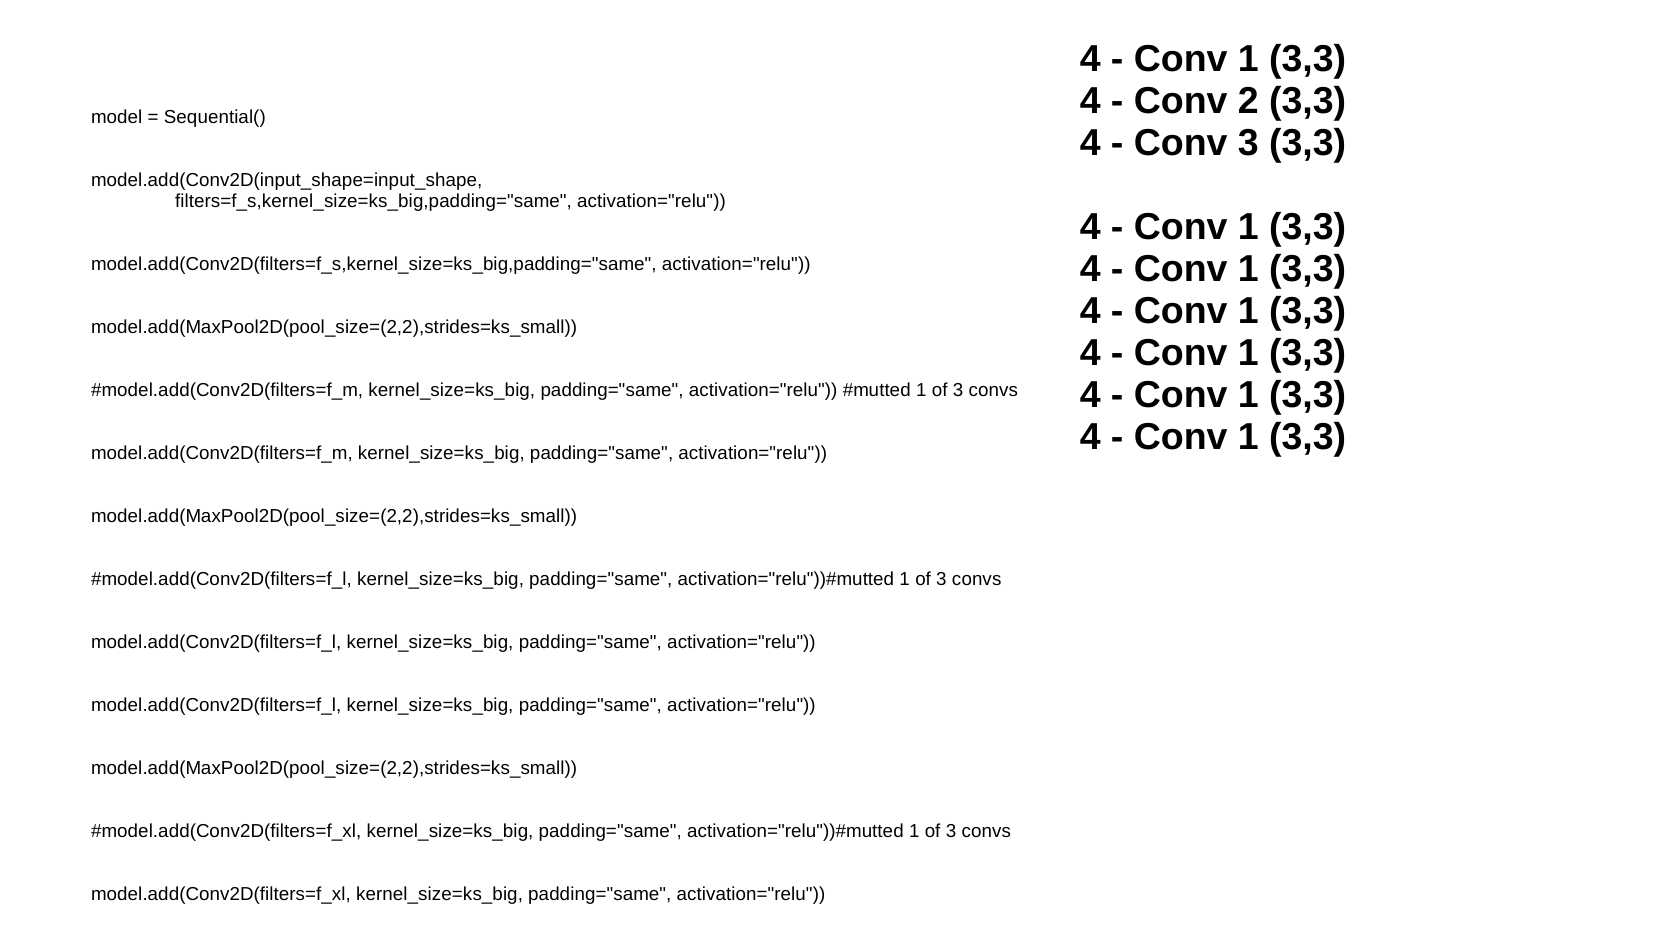

input_shape = (40,40,1)
 dense_neurons = 100
 f_s,f_m,f_l,f_xl = 4,8,16,32
 ks_big = (3,3)
 ks_small = (2,2)
4 - Conv 1 (3,3)
4 - Conv 2 (3,3)
4 - Conv 3 (3,3)
4 - Conv 1 (3,3)
4 - Conv 1 (3,3)
4 - Conv 1 (3,3)
4 - Conv 1 (3,3)
4 - Conv 1 (3,3)
4 - Conv 1 (3,3)
 model = Sequential()
 model.add(Conv2D(input_shape=input_shape,
 filters=f_s,kernel_size=ks_big,padding="same", activation="relu"))
 model.add(Conv2D(filters=f_s,kernel_size=ks_big,padding="same", activation="relu"))
 model.add(MaxPool2D(pool_size=(2,2),strides=ks_small))
 #model.add(Conv2D(filters=f_m, kernel_size=ks_big, padding="same", activation="relu")) #mutted 1 of 3 convs
 model.add(Conv2D(filters=f_m, kernel_size=ks_big, padding="same", activation="relu"))
 model.add(MaxPool2D(pool_size=(2,2),strides=ks_small))
 #model.add(Conv2D(filters=f_l, kernel_size=ks_big, padding="same", activation="relu"))#mutted 1 of 3 convs
 model.add(Conv2D(filters=f_l, kernel_size=ks_big, padding="same", activation="relu"))
 model.add(Conv2D(filters=f_l, kernel_size=ks_big, padding="same", activation="relu"))
 model.add(MaxPool2D(pool_size=(2,2),strides=ks_small))
 #model.add(Conv2D(filters=f_xl, kernel_size=ks_big, padding="same", activation="relu"))#mutted 1 of 3 convs
 model.add(Conv2D(filters=f_xl, kernel_size=ks_big, padding="same", activation="relu"))
 model.add(Conv2D(filters=f_xl, kernel_size=ks_big, padding="same", activation="relu"))
 model.add(MaxPool2D(pool_size=(2,2),strides=ks_small))
 #model.add(Conv2D(filters=f_xl, kernel_size=ks_big, padding="same", activation="relu"))#mutted last step because it was already 2!
 #model.add(Conv2D(filters=f_xl, kernel_size=ks_big, padding="same", activation="relu"))
 #model.add(Conv2D(filters=f_xl, kernel_size=ks_big, padding="same", activation="relu"))
 #model.add(MaxPool2D(pool_size=(2,2),strides=ks_small))
 model.add(Flatten())
 model.add(Dense(units=dense_neurons,activation="relu"))
 model.add(Dense(units=dense_neurons,activation="relu"))